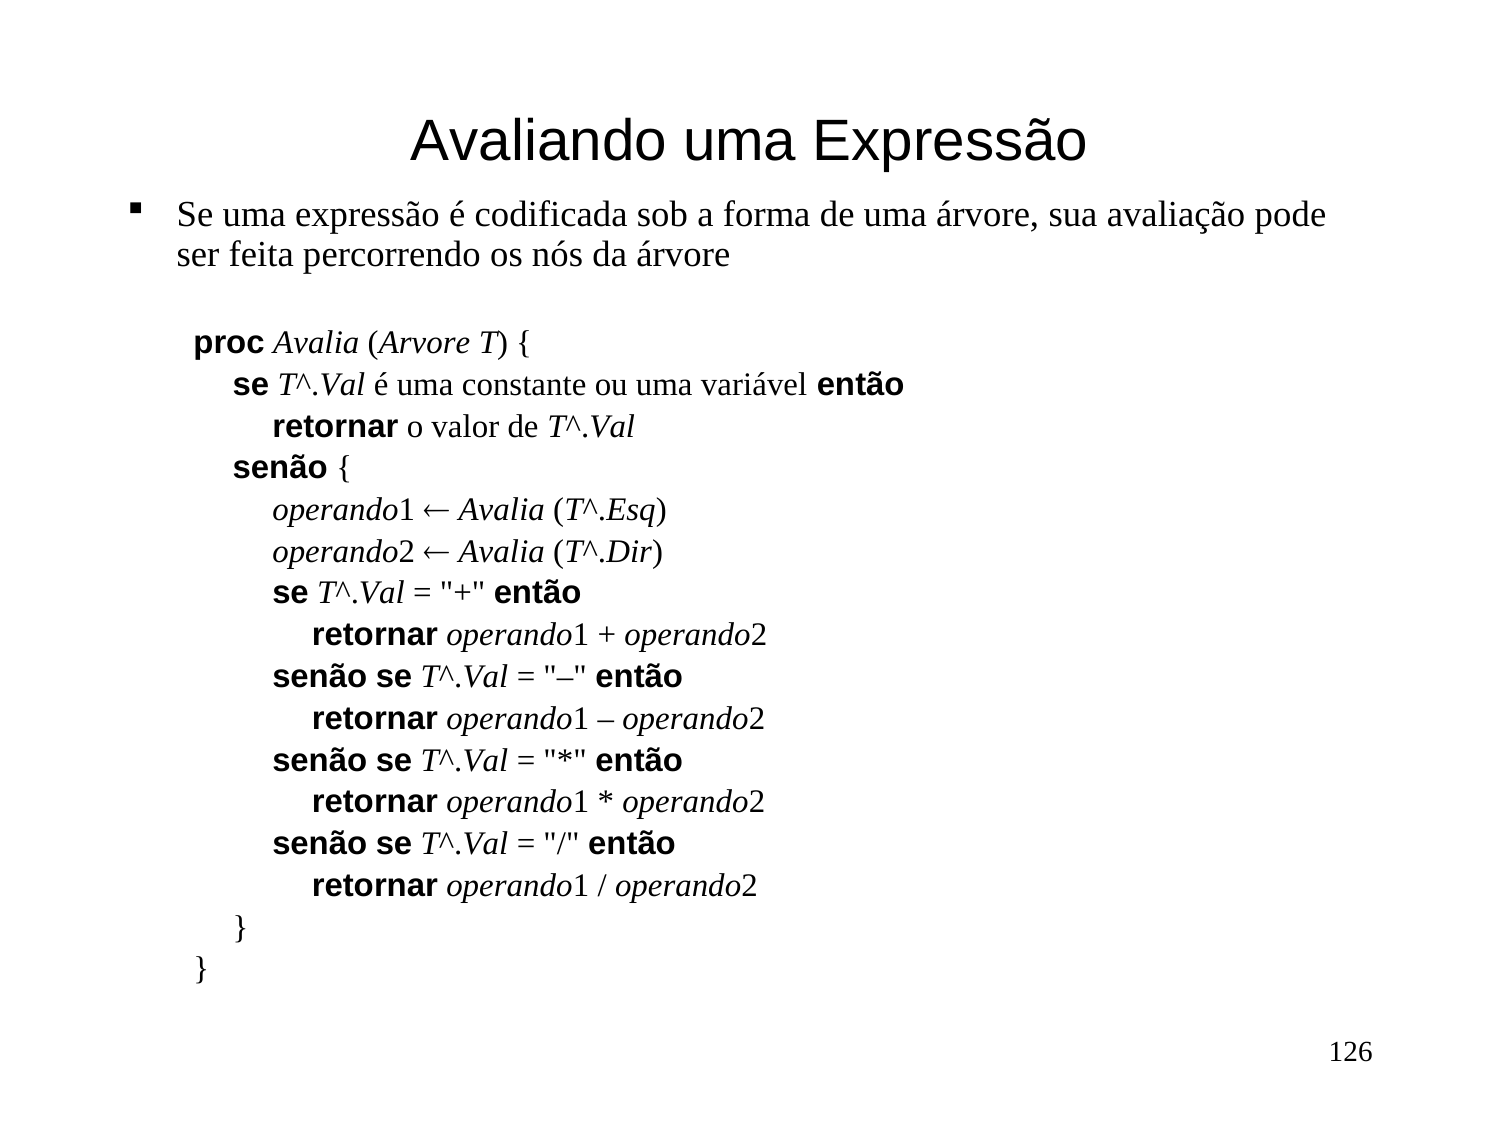

# Avaliando uma Expressão
Se uma expressão é codificada sob a forma de uma árvore, sua avaliação pode ser feita percorrendo os nós da árvore
proc Avalia (Arvore T) {
 se T^.Val é uma constante ou uma variável então
 retornar o valor de T^.Val
 senão {
 operando1  Avalia (T^.Esq)
 operando2  Avalia (T^.Dir)
 se T^.Val = "+" então
 retornar operando1 + operando2
 senão se T^.Val = "–" então
 retornar operando1 – operando2
 senão se T^.Val = "*" então
 retornar operando1 * operando2
 senão se T^.Val = "/" então
 retornar operando1 / operando2
 }
}
126